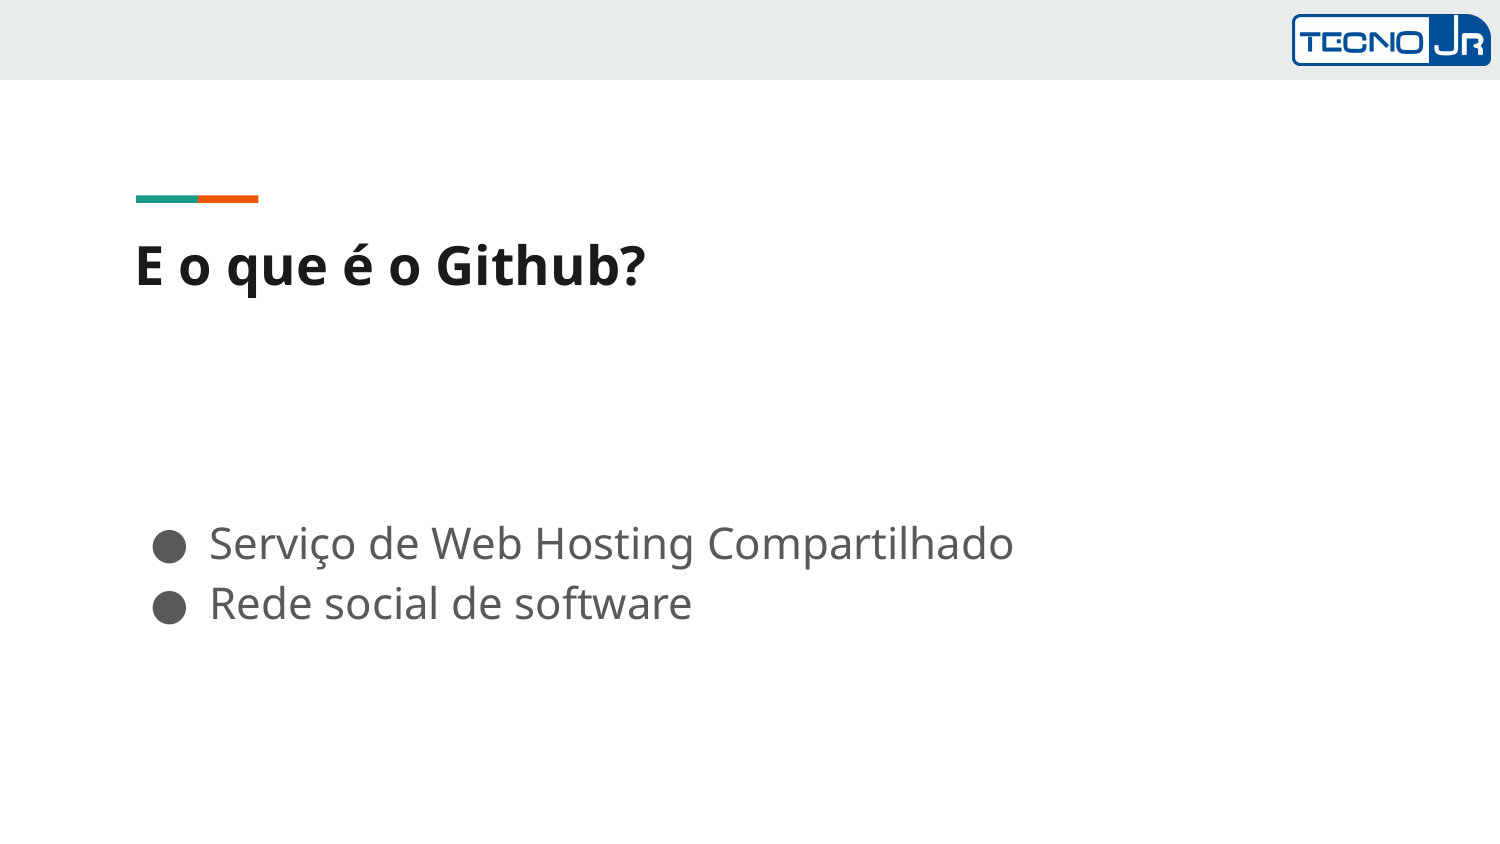

# E o que é o Github?
Serviço de Web Hosting Compartilhado
Rede social de software